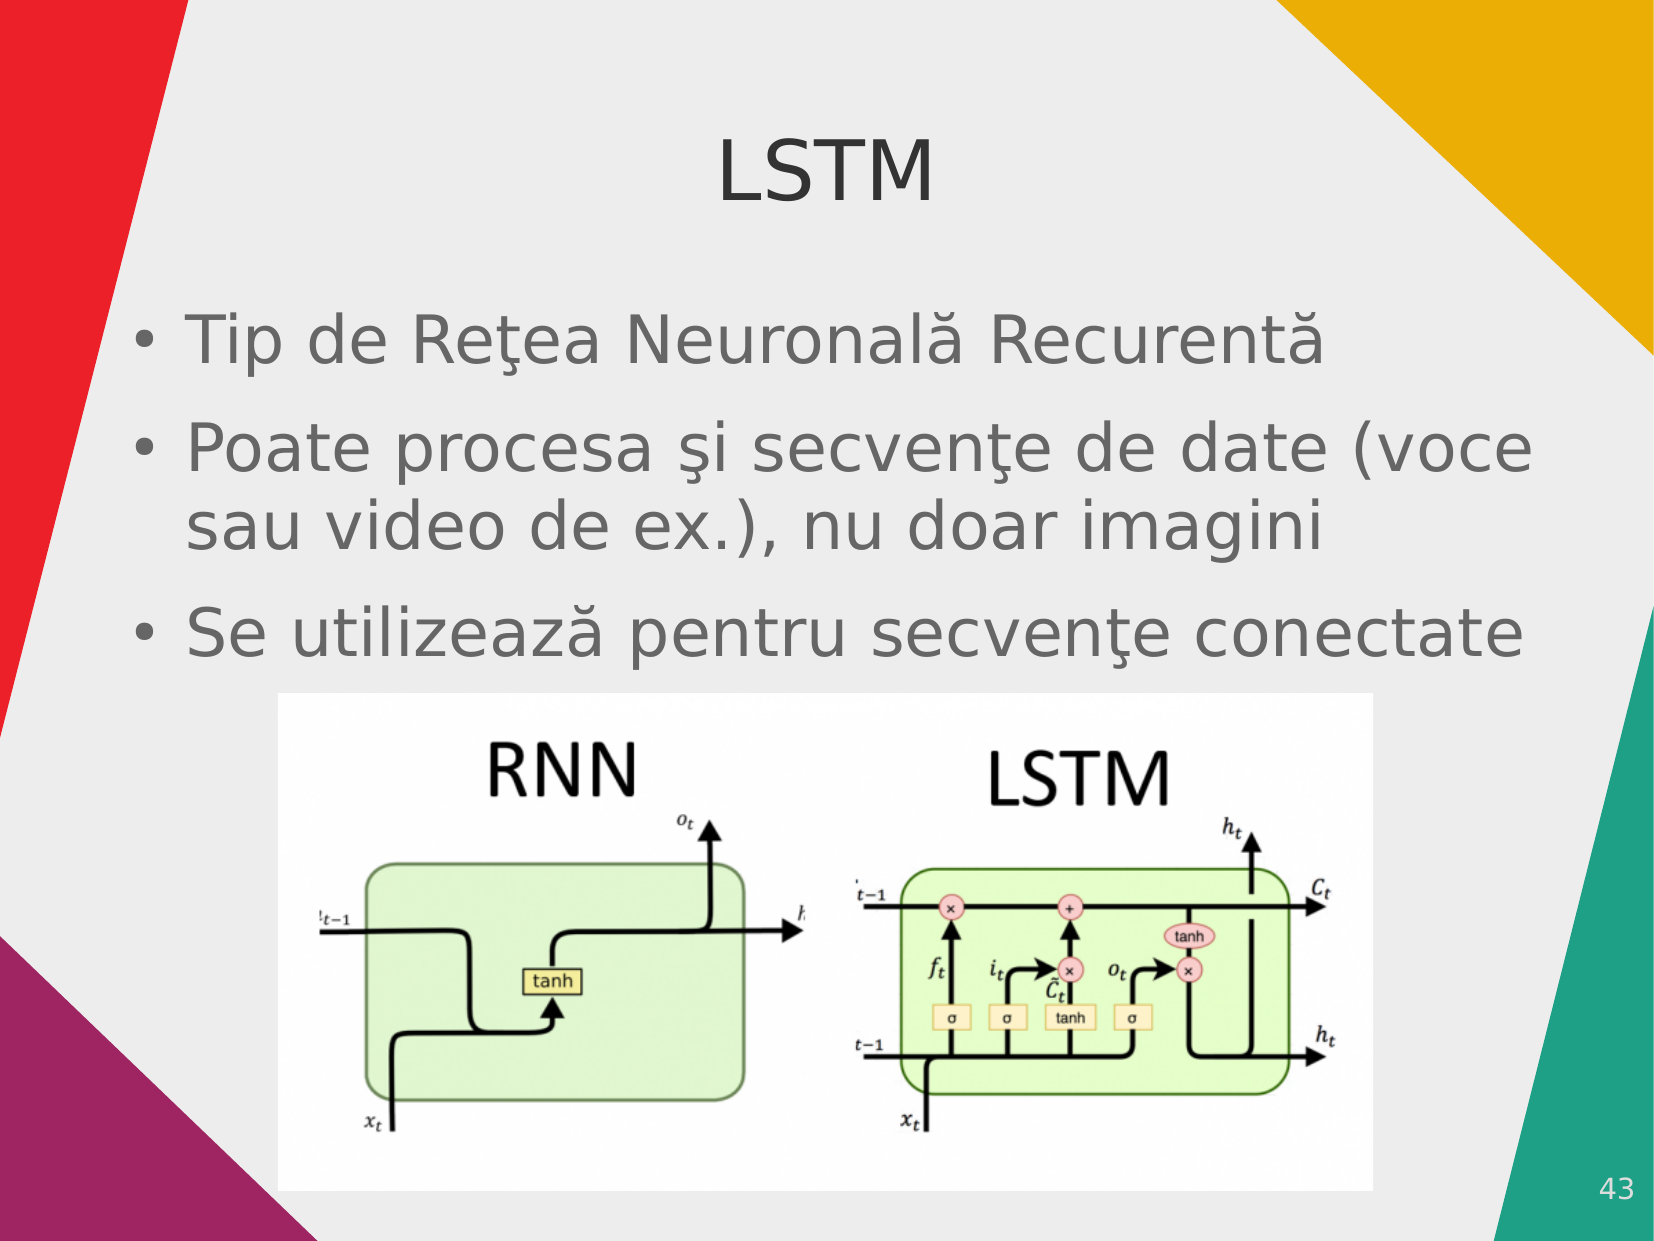

# LSTM
Tip de Reţea Neuronală Recurentă
Poate procesa şi secvenţe de date (voce sau video de ex.), nu doar imagini
Se utilizează pentru secvenţe conectate
43